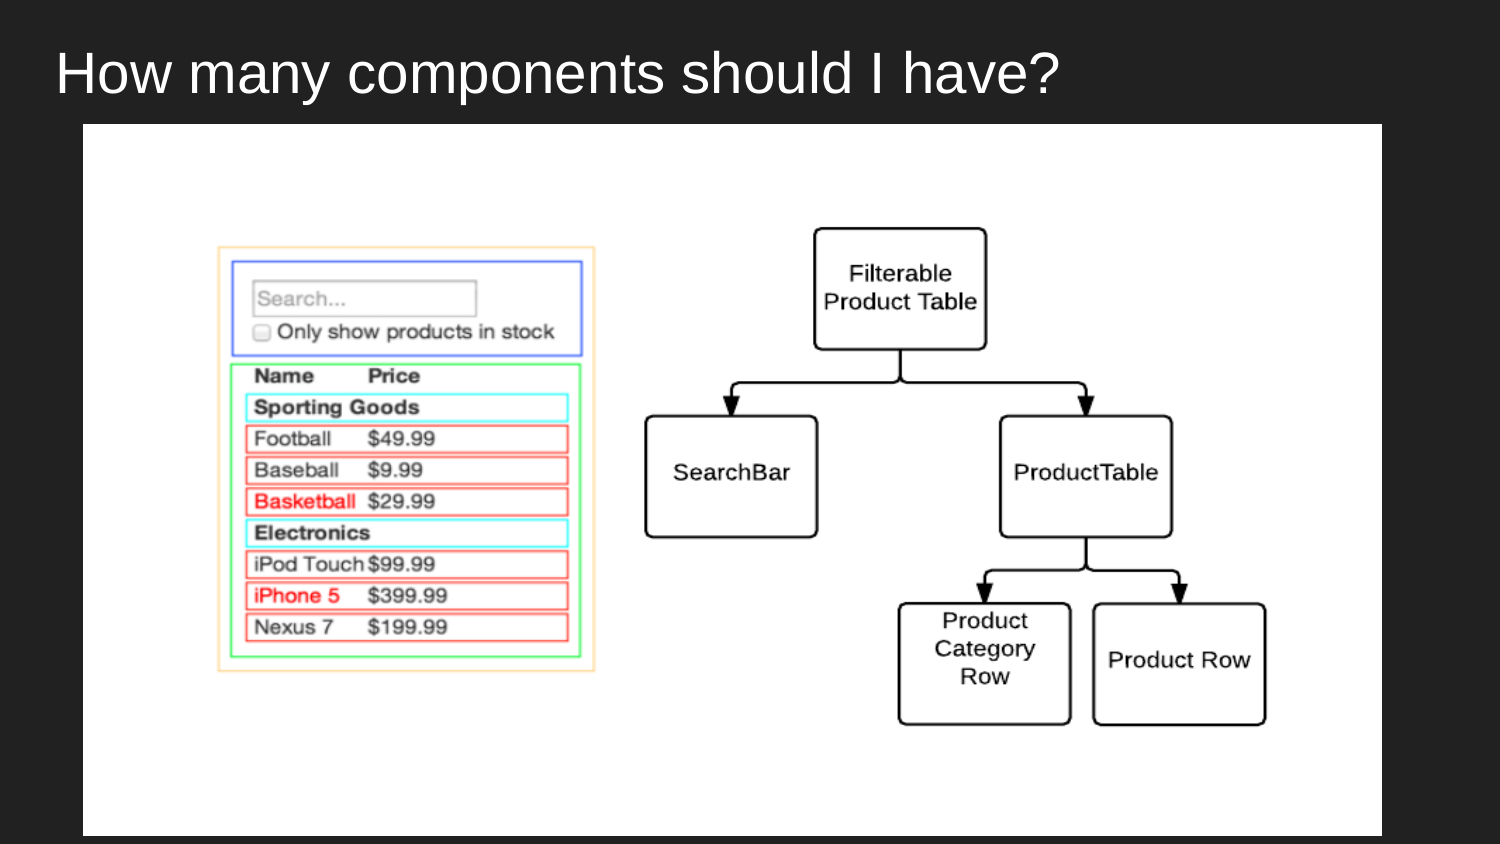

# How many components should I have?